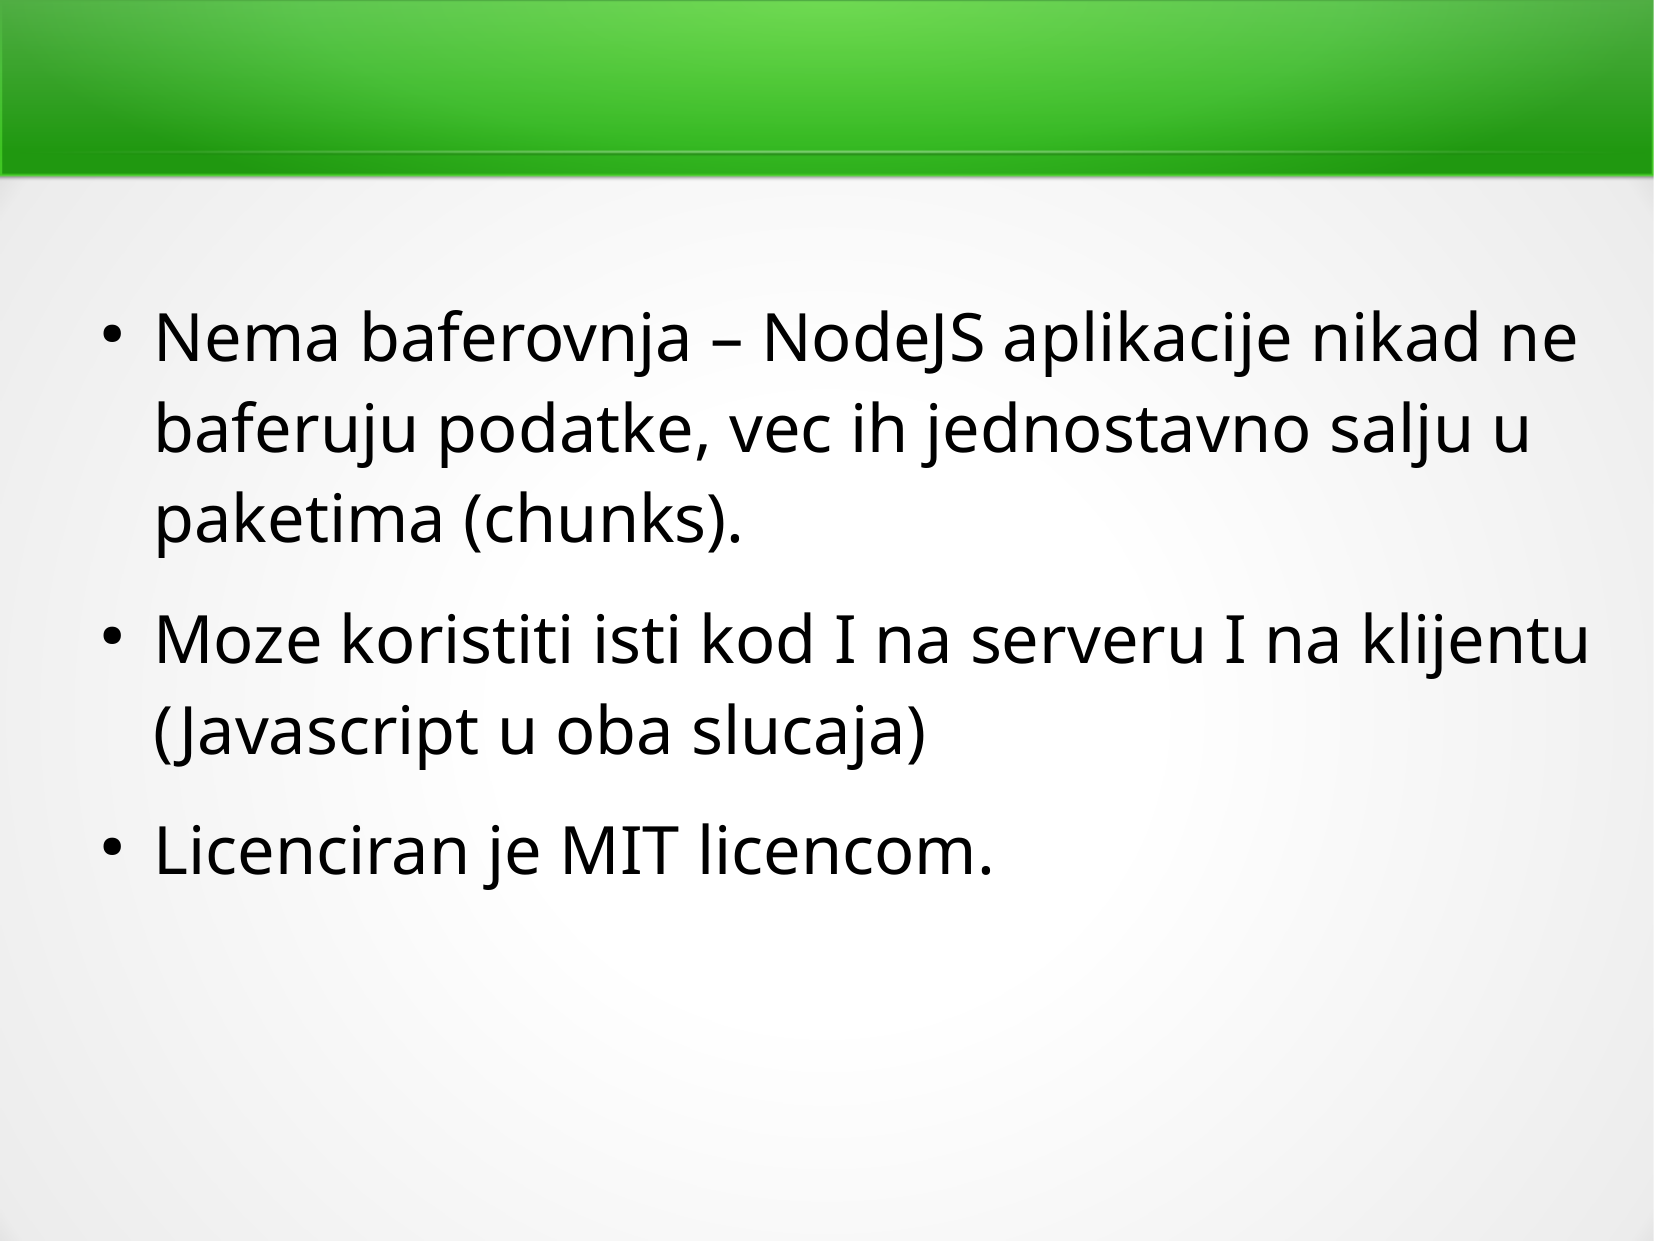

#
Nema baferovnja – NodeJS aplikacije nikad ne baferuju podatke, vec ih jednostavno salju u paketima (chunks).
Moze koristiti isti kod I na serveru I na klijentu (Javascript u oba slucaja)
Licenciran je MIT licencom.